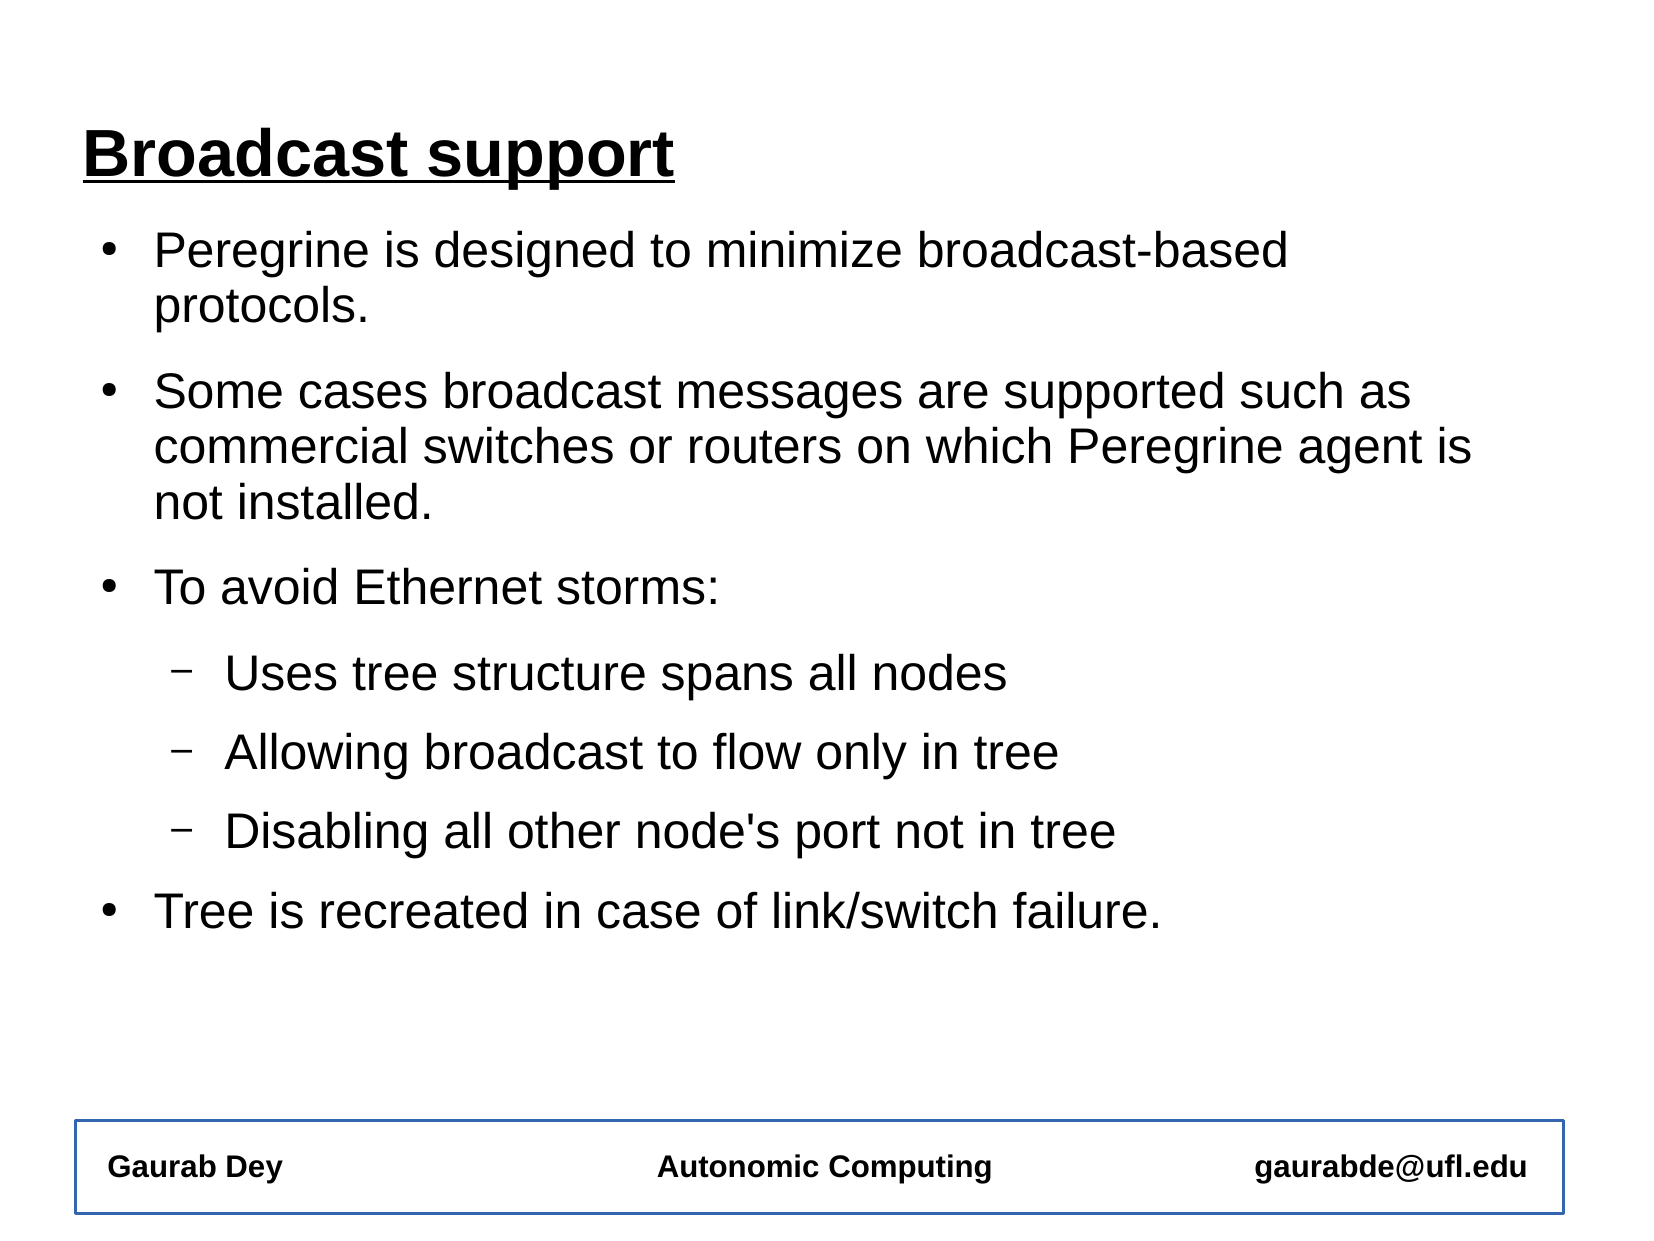

# Broadcast support
Peregrine is designed to minimize broadcast-based protocols.
Some cases broadcast messages are supported such as commercial switches or routers on which Peregrine agent is not installed.
To avoid Ethernet storms:
Uses tree structure spans all nodes
Allowing broadcast to flow only in tree
Disabling all other node's port not in tree
Tree is recreated in case of link/switch failure.
Gaurab Dey Autonomic Computing gaurabde@ufl.edu